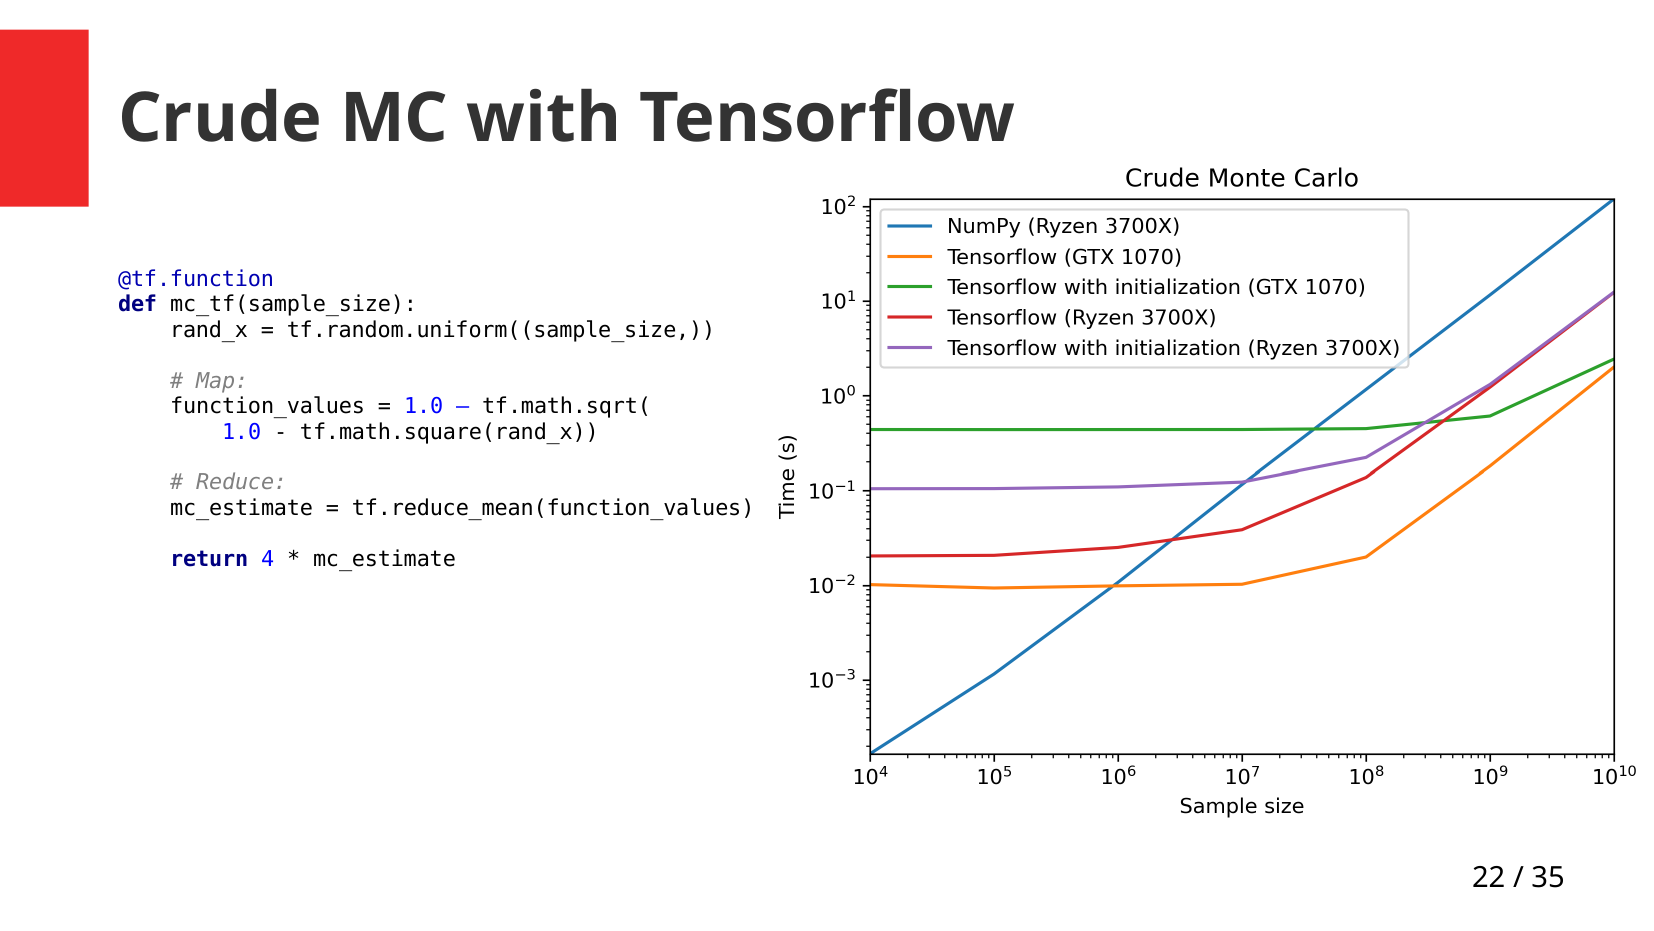

# Crude MC with Tensorflow
@tf.function
def mc_tf(sample_size):
 rand_x = tf.random.uniform((sample_size,))
 # Map:
 function_values = 1.0 – tf.math.sqrt(
 1.0 - tf.math.square(rand_x))
 # Reduce:
 mc_estimate = tf.reduce_mean(function_values)
 return 4 * mc_estimate
22